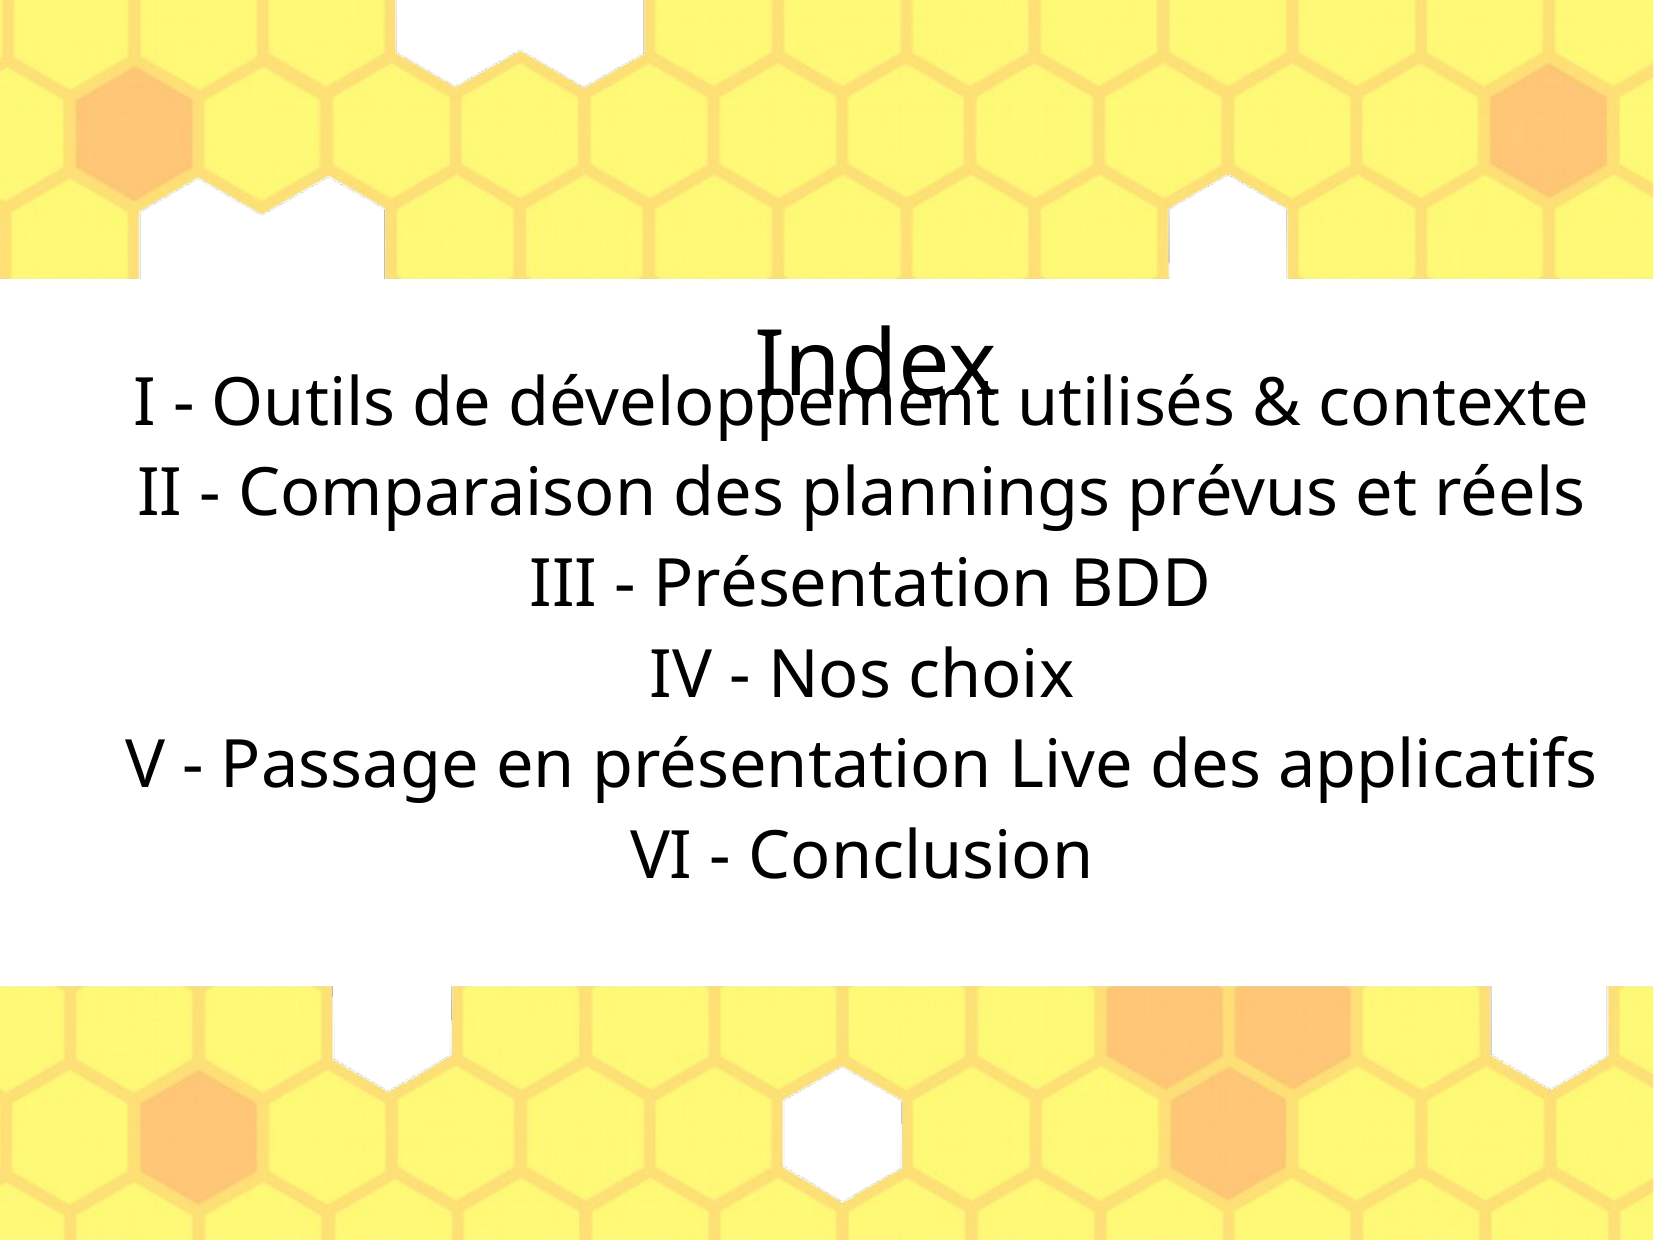

# Index
I - Outils de développement utilisés & contexte
II - Comparaison des plannings prévus et réels
 III - Présentation BDD
IV - Nos choix
V - Passage en présentation Live des applicatifs
VI - Conclusion